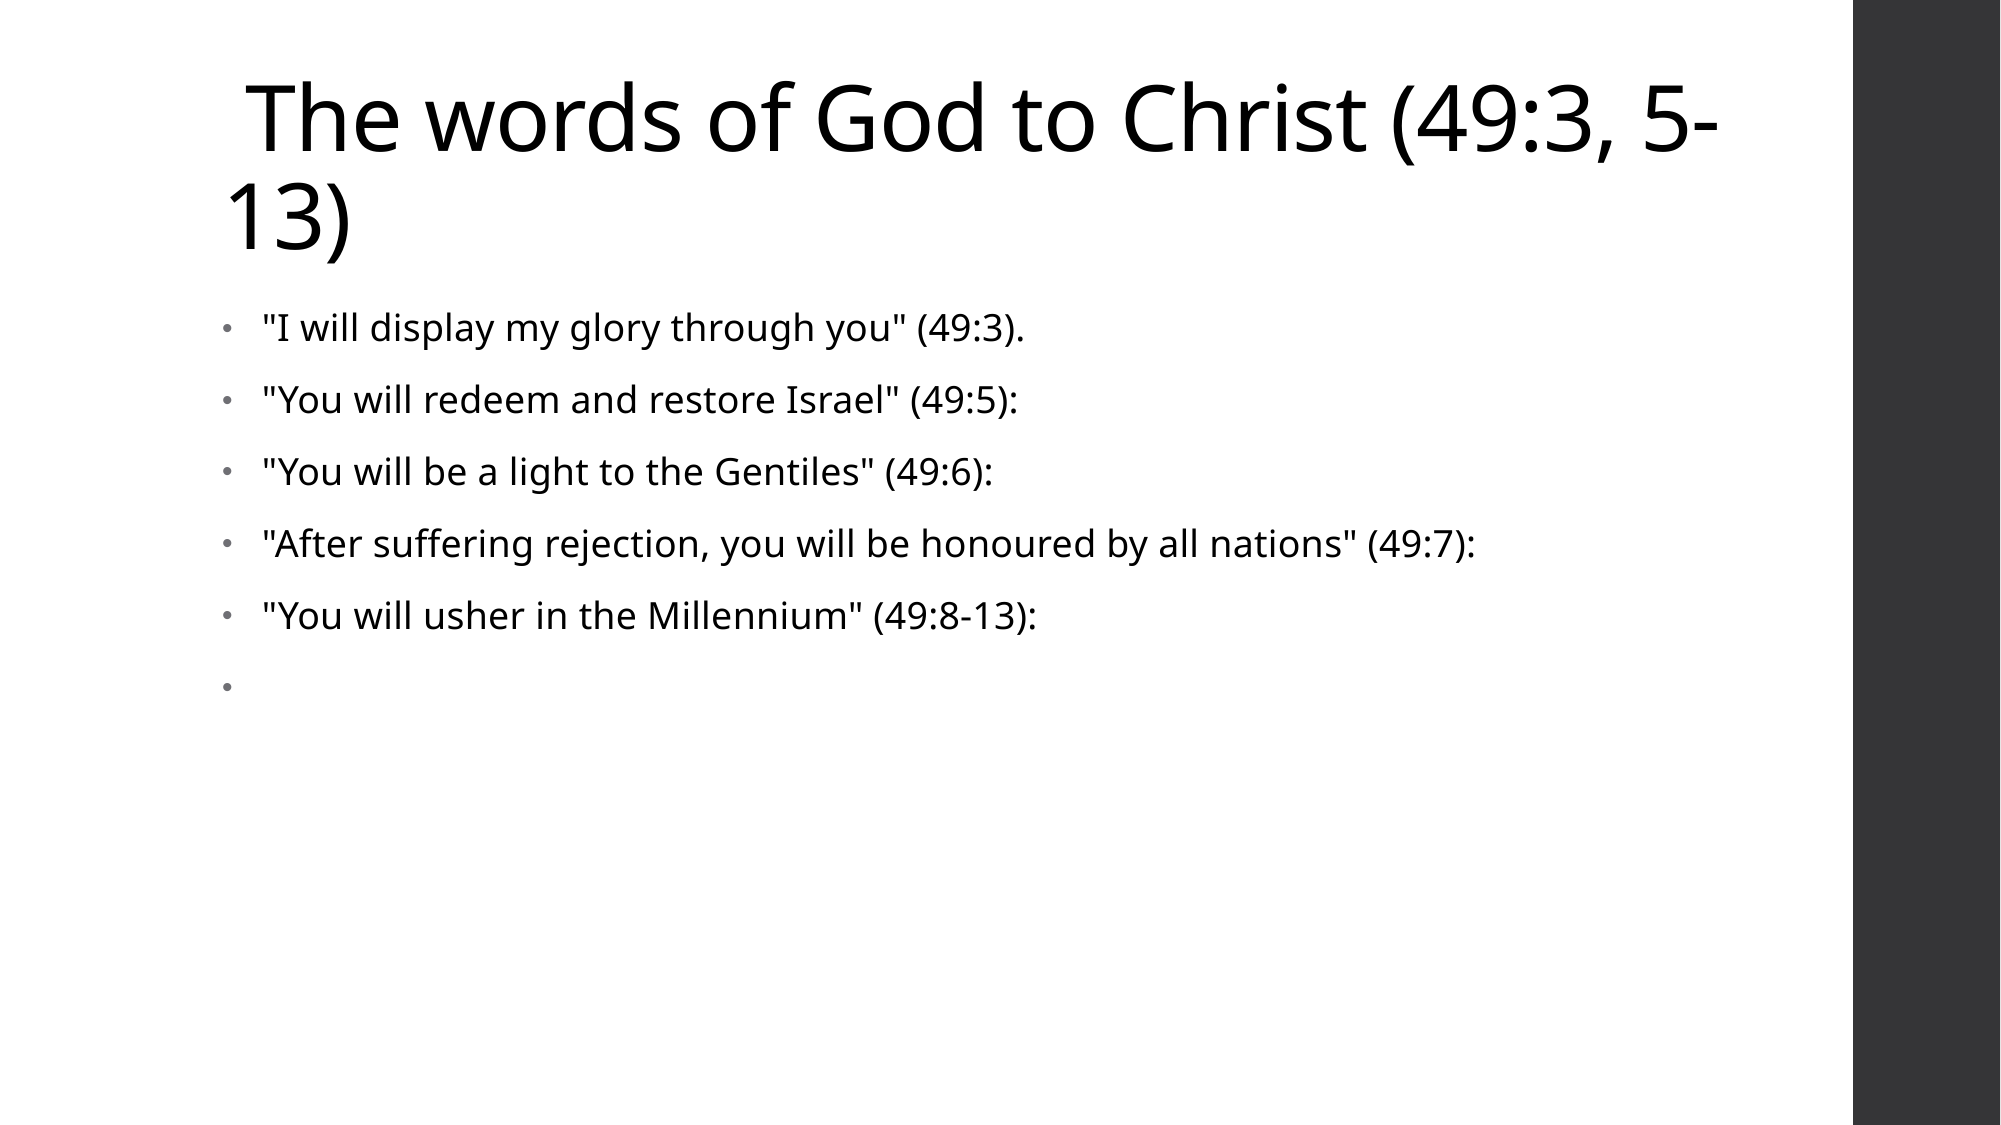

# The words of God to Christ (49:3, 5-13)
 "I will display my glory through you" (49:3).
 "You will redeem and restore Israel" (49:5):
 "You will be a light to the Gentiles" (49:6):
 "After suffering rejection, you will be honoured by all nations" (49:7):
 "You will usher in the Millennium" (49:8-13):